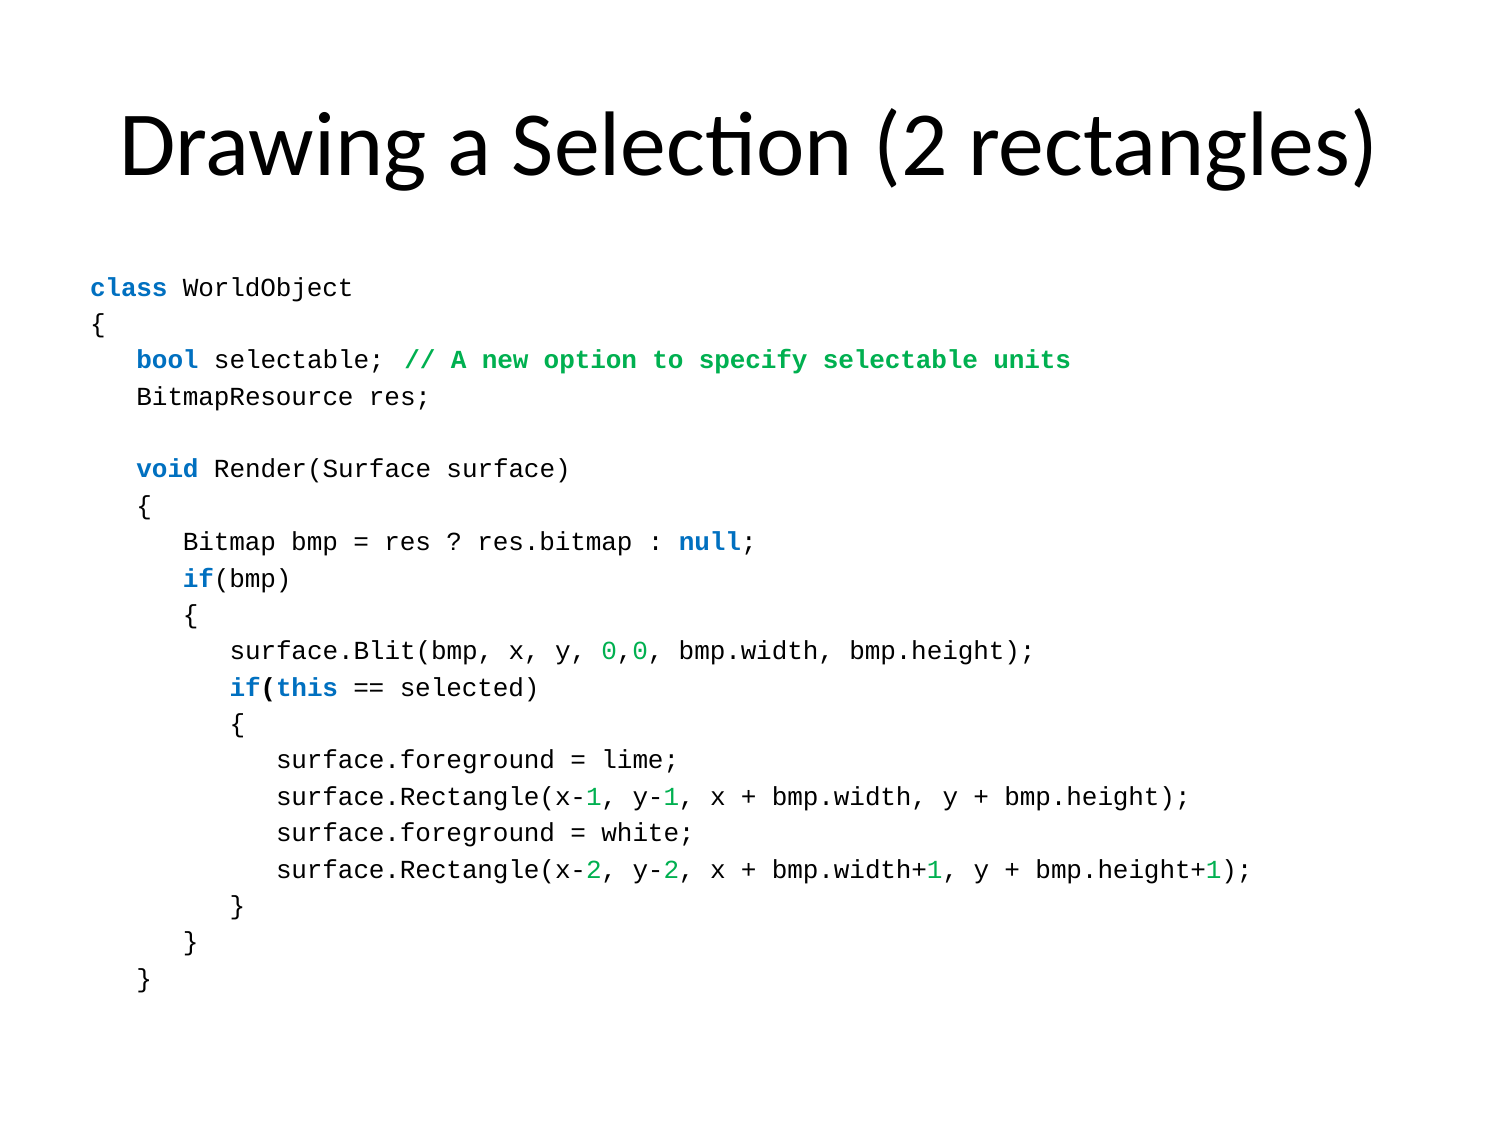

# Drawing a Selection (2 rectangles)
class WorldObject
{
 bool selectable;	// A new option to specify selectable units
 BitmapResource res;
 void Render(Surface surface)
 {
 Bitmap bmp = res ? res.bitmap : null;
 if(bmp)
 {
 surface.Blit(bmp, x, y, 0,0, bmp.width, bmp.height);
 if(this == selected)
 {
 surface.foreground = lime;
 surface.Rectangle(x-1, y-1, x + bmp.width, y + bmp.height);
 surface.foreground = white;
 surface.Rectangle(x-2, y-2, x + bmp.width+1, y + bmp.height+1);
 }
 }
 }